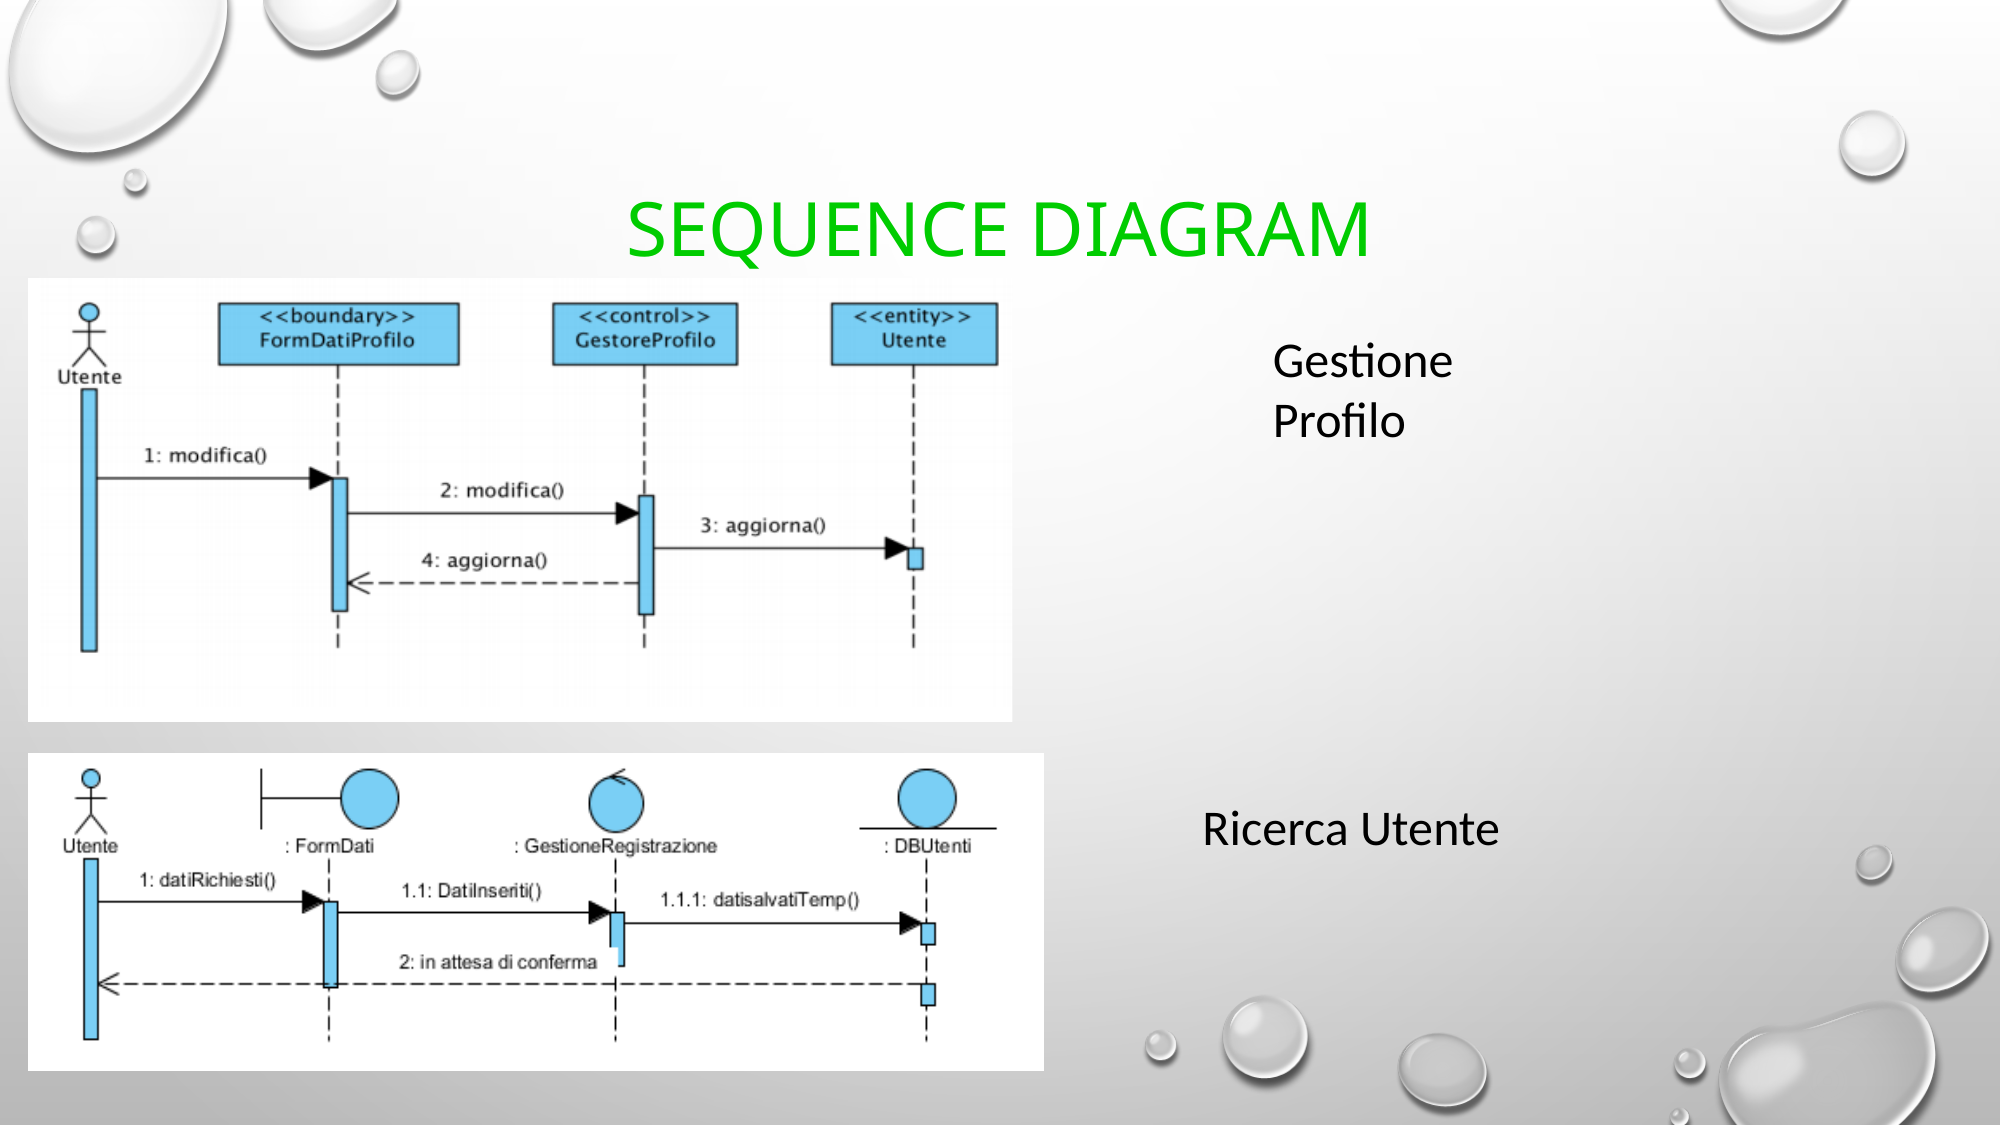

# Sequence diagram
Gestione Profilo
Ricerca Utente